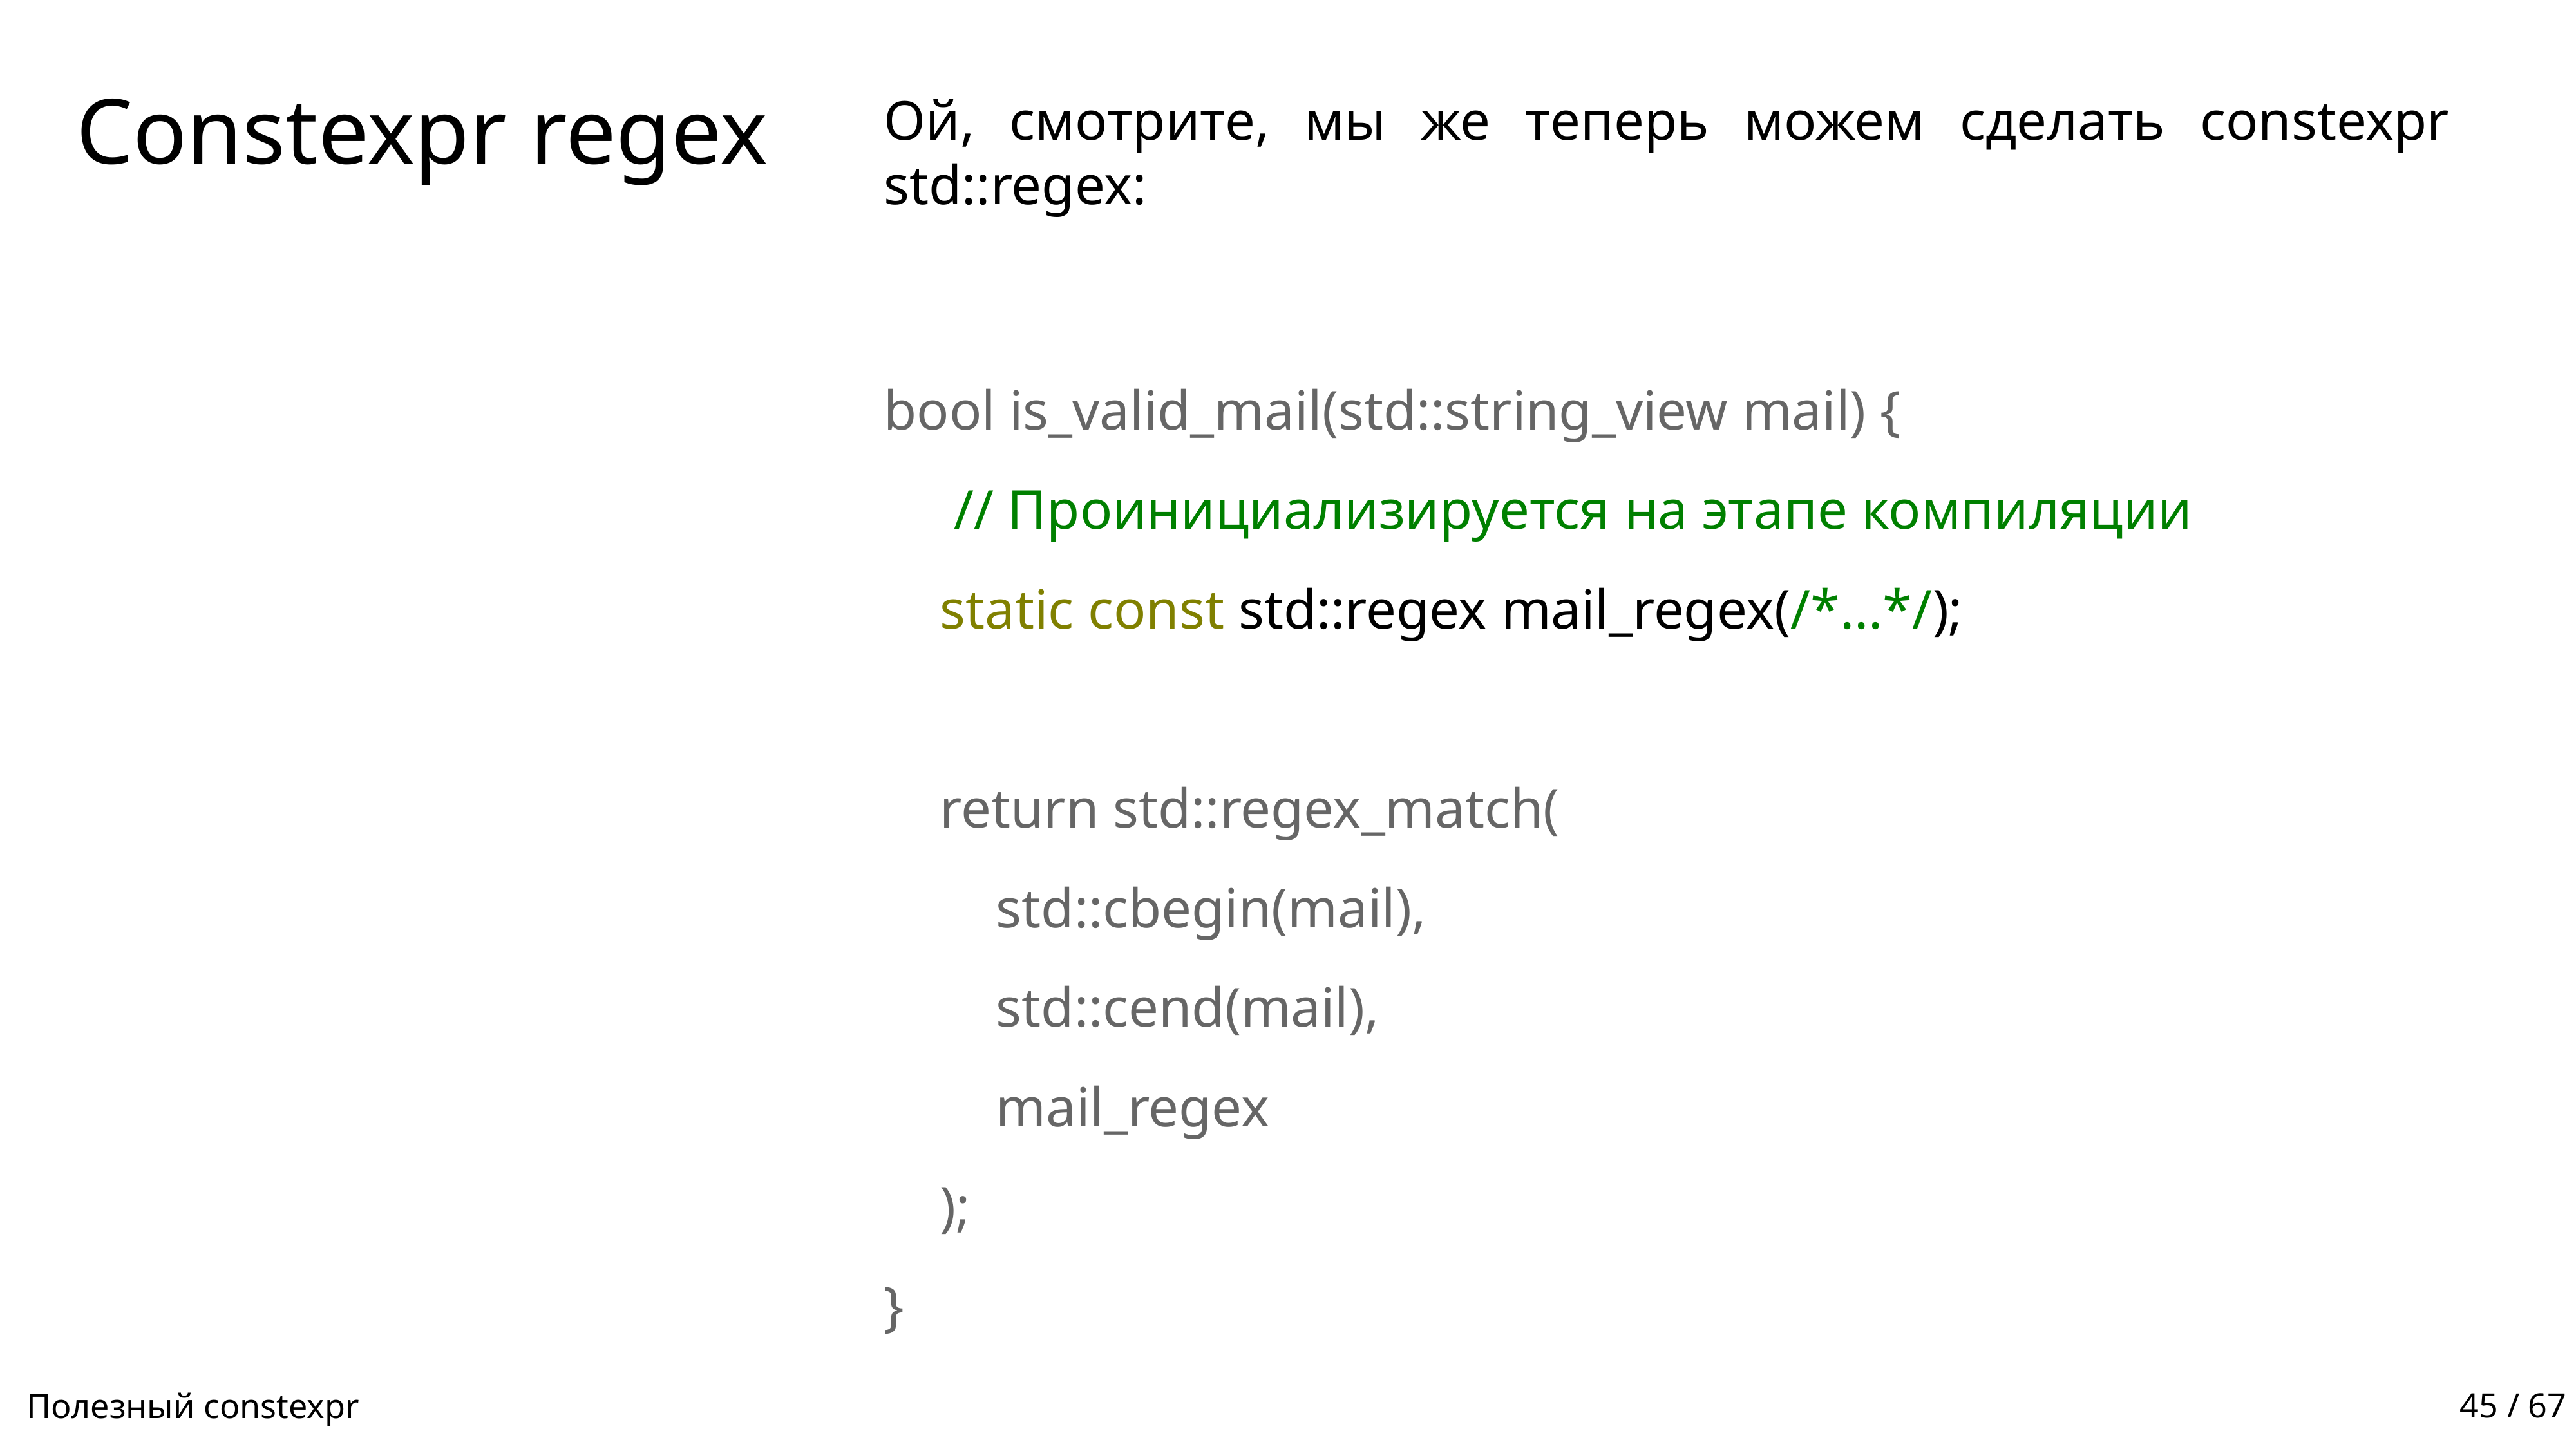

# Constexpr regex
Ой, смотрите, мы же теперь можем сделать constexpr std::regex:
bool is_valid_mail(std::string_view mail) {
 // Проинициализируется на этапе компиляции
 static const std::regex mail_regex(/*...*/);
 return std::regex_match(
 std::cbegin(mail),
 std::cend(mail),
 mail_regex
 );
}
Полезный constexpr